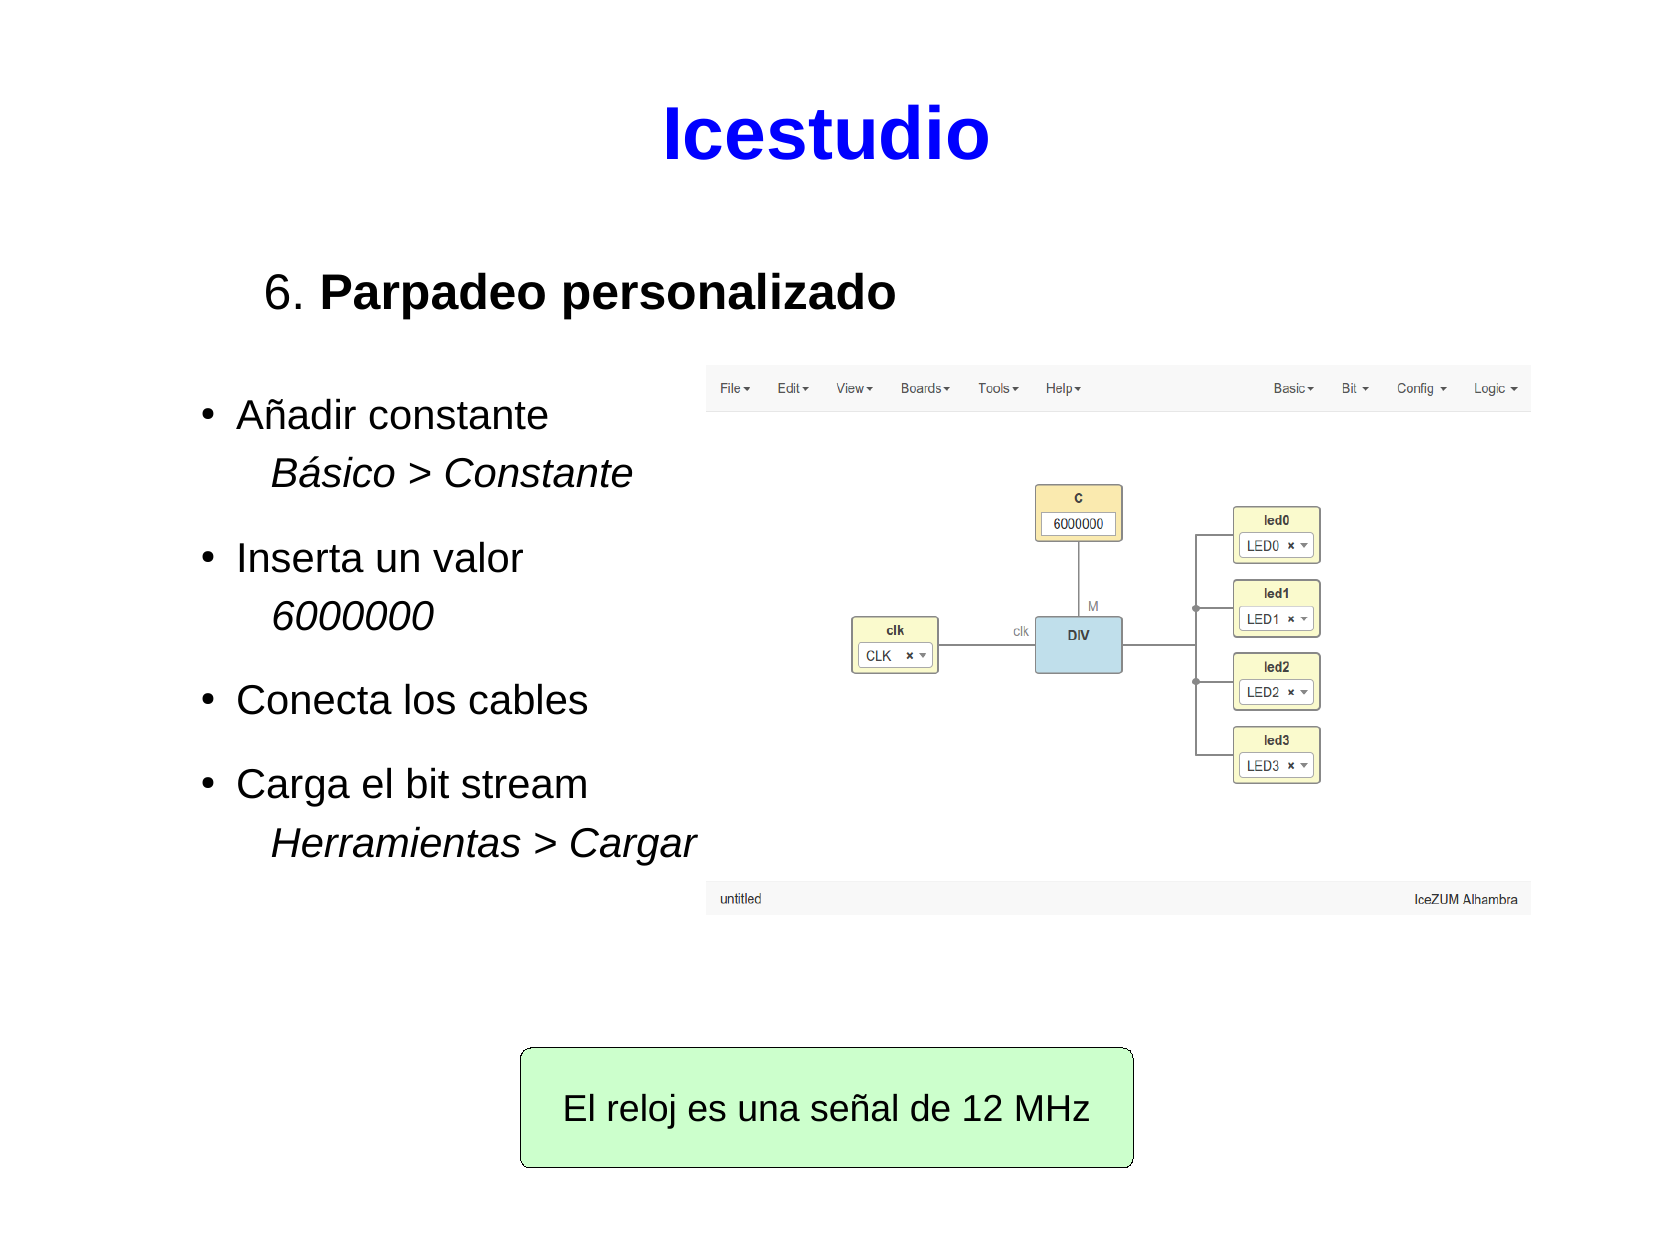

# Icestudio
 6. Parpadeo personalizado
Añadir constante
 Básico > Constante
Inserta un valor
6000000
Conecta los cables
Carga el bit stream
 Herramientas > Cargar
El reloj es una señal de 12 MHz